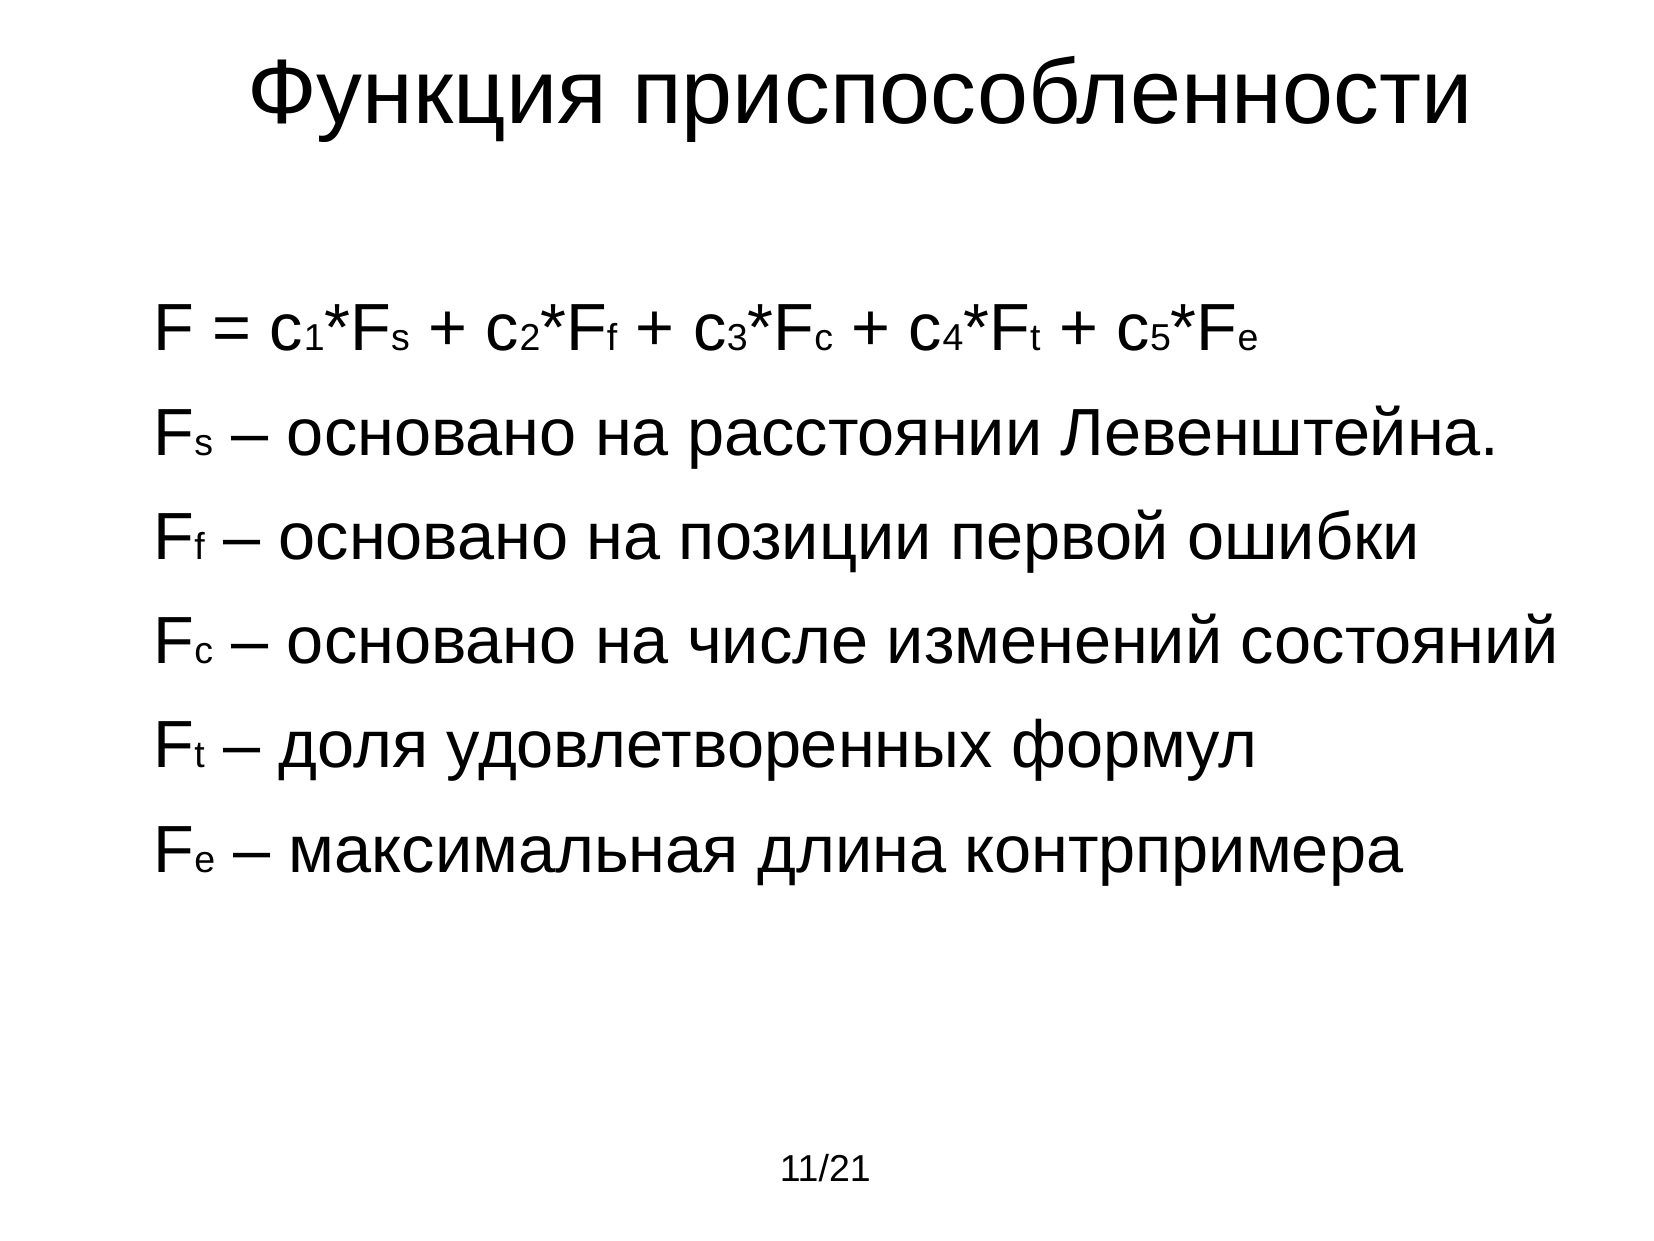

# Функция приспособленности
F = c1*Fs + c2*Ff + c3*Fc + c4*Ft + c5*Fe
Fs – основано на расстоянии Левенштейна.
Ff – основано на позиции первой ошибки
Fc – основано на числе изменений состояний
Ft – доля удовлетворенных формул
Fe – максимальная длина контрпримера
11/21